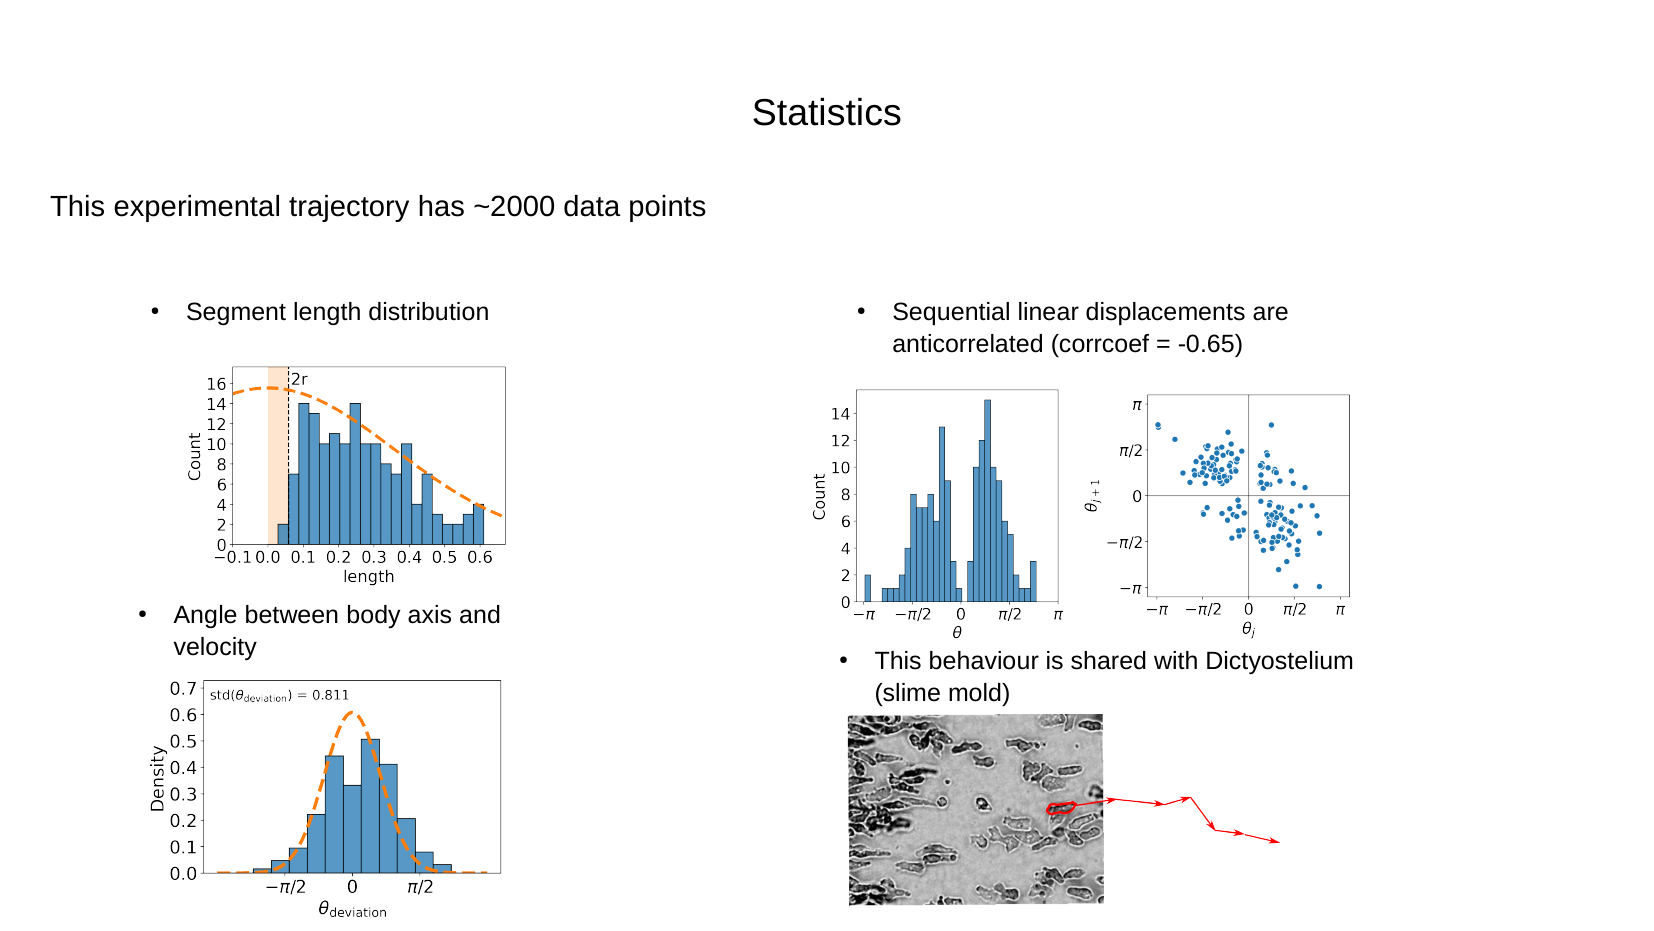

# Statistics
This experimental trajectory has ~2000 data points
Segment length distribution
Sequential linear displacements are anticorrelated (corrcoef = -0.65)
Angle between body axis and velocity
This behaviour is shared with Dictyostelium (slime mold)